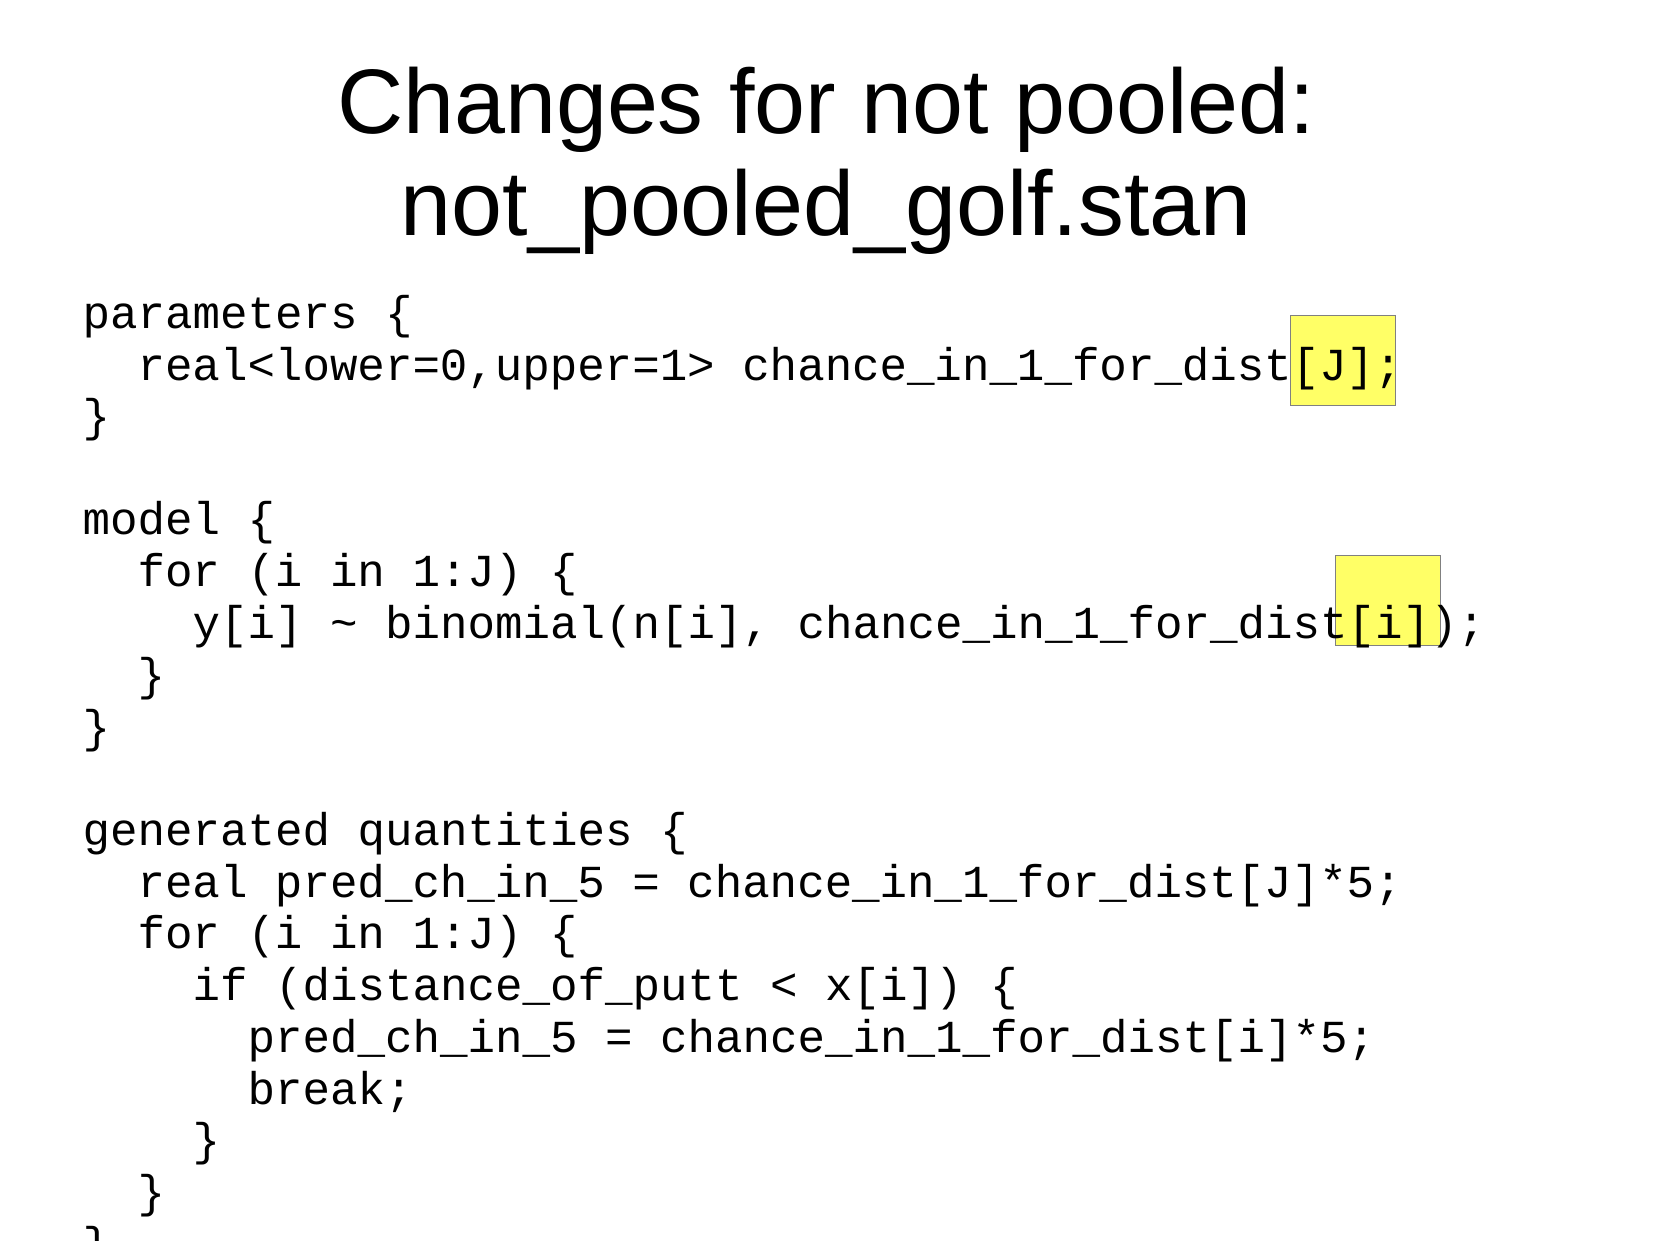

# Changes for not pooled: not_pooled_golf.stan
parameters {
 real<lower=0,upper=1> chance_in_1_for_dist[J];
}
model {
 for (i in 1:J) {
 y[i] ~ binomial(n[i], chance_in_1_for_dist[i]);
 }
}
generated quantities {
 real pred_ch_in_5 = chance_in_1_for_dist[J]*5;
 for (i in 1:J) {
 if (distance_of_putt < x[i]) {
 pred_ch_in_5 = chance_in_1_for_dist[i]*5;
 break;
 }
 }
}